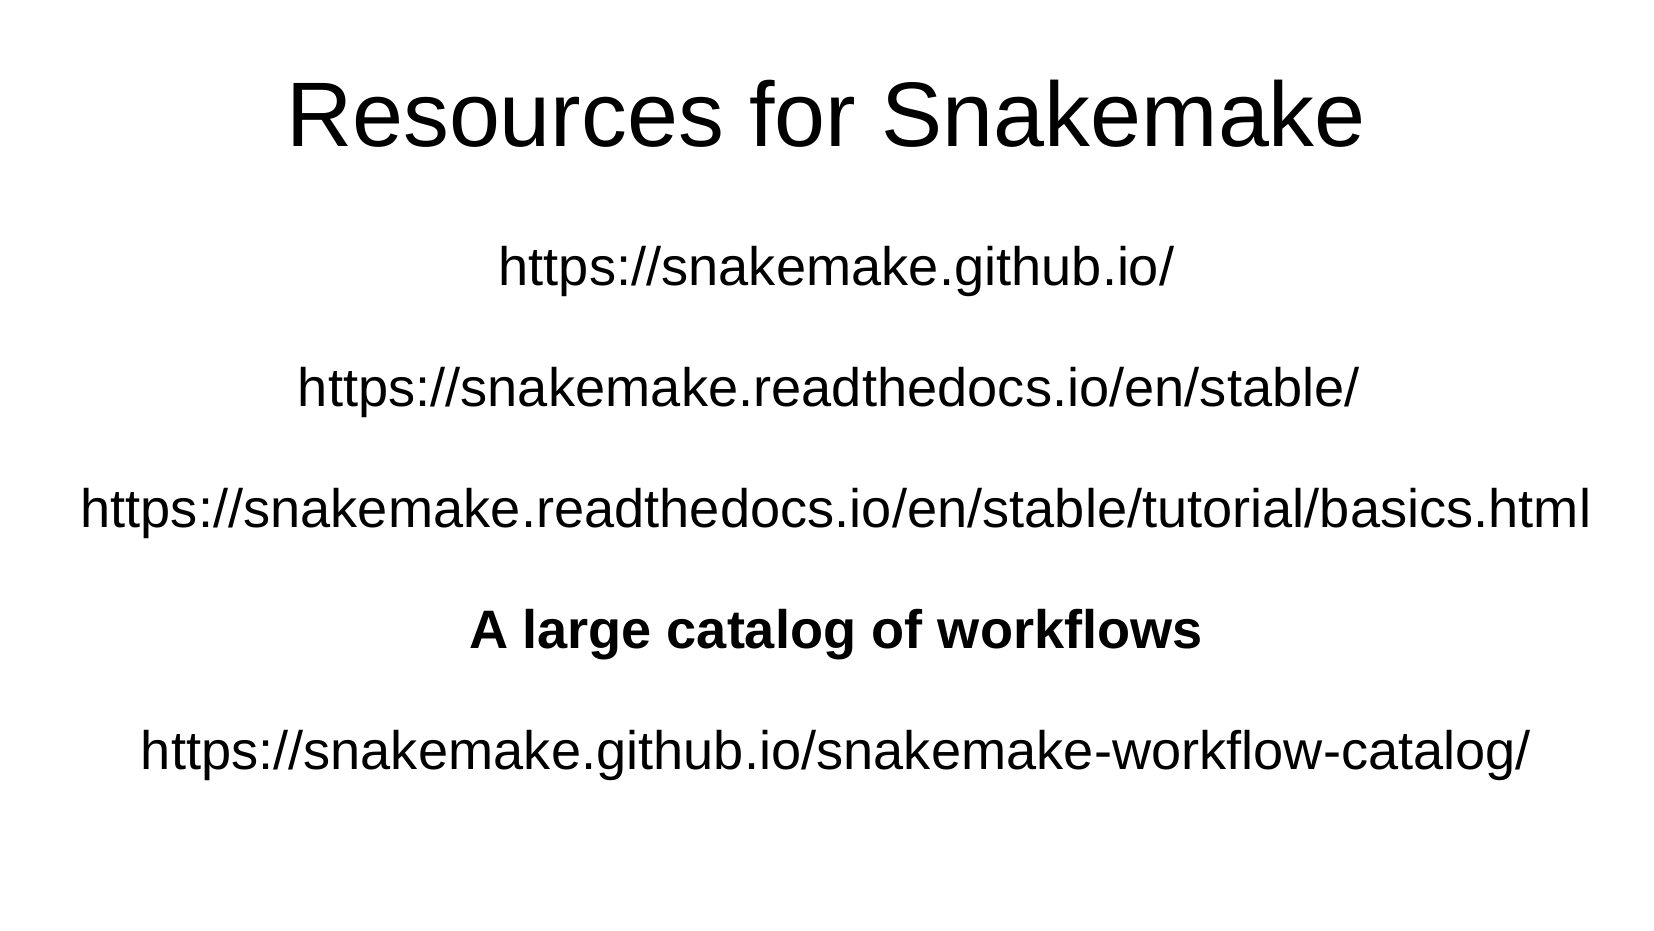

# Resources for Snakemake
https://snakemake.github.io/
https://snakemake.readthedocs.io/en/stable/
https://snakemake.readthedocs.io/en/stable/tutorial/basics.html
A large catalog of workflows
https://snakemake.github.io/snakemake-workflow-catalog/